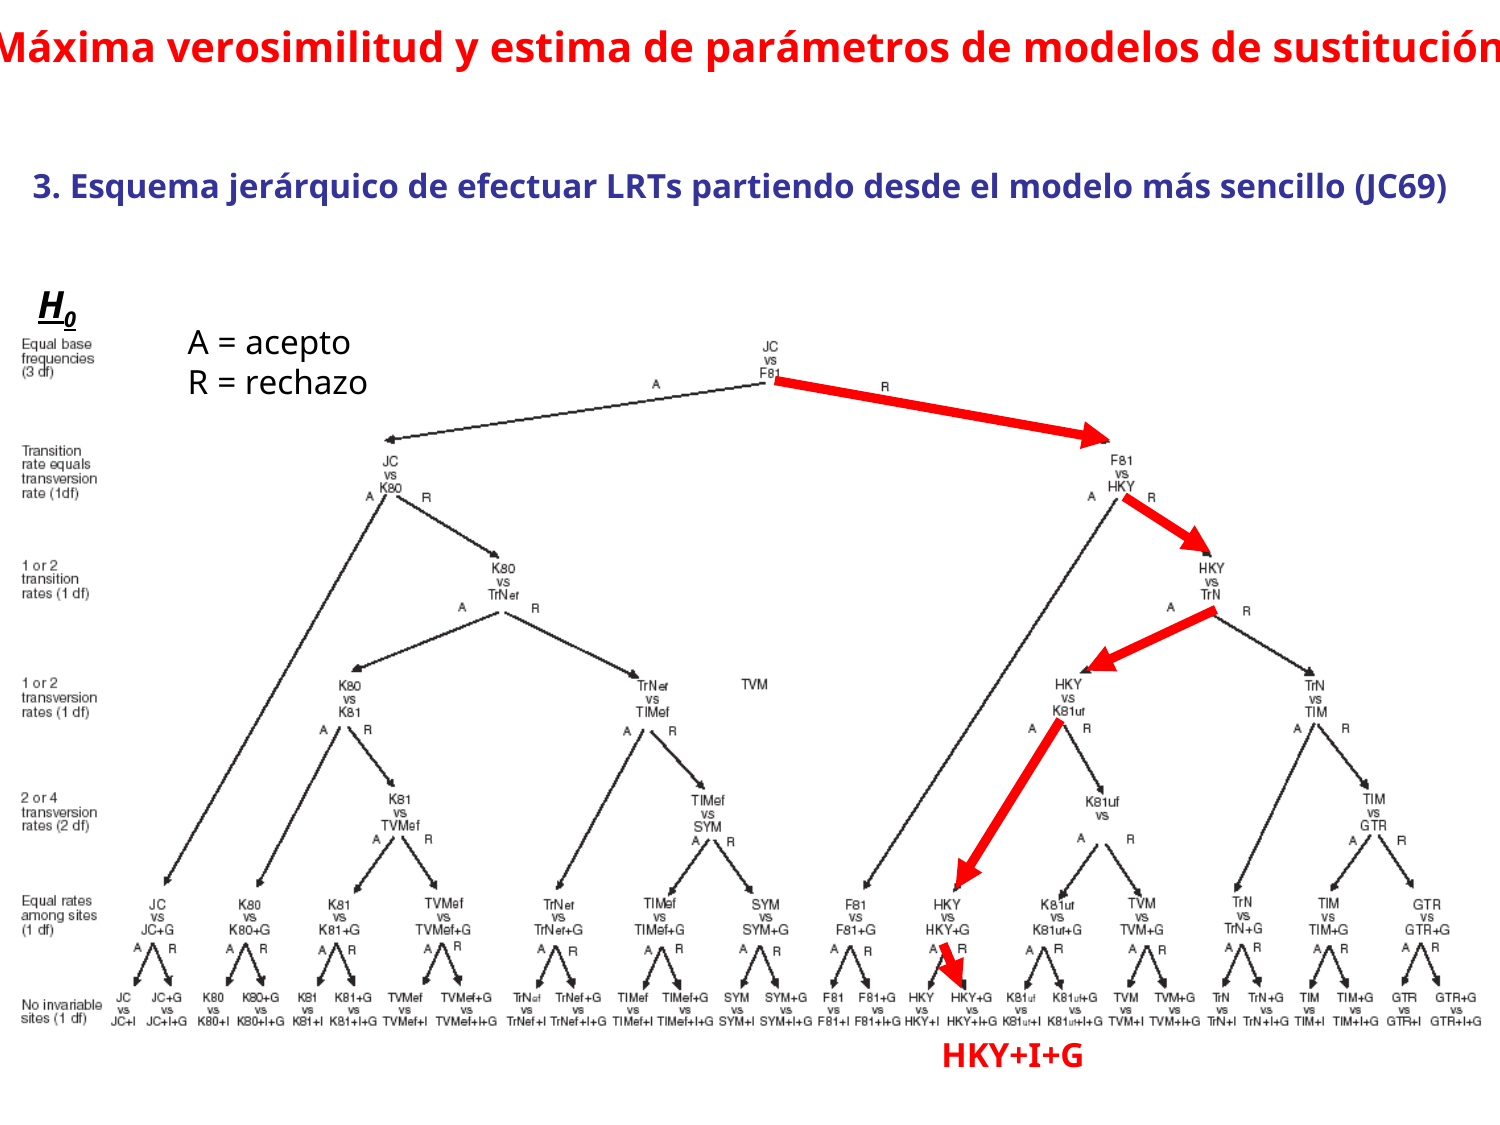

Máxima verosimilitud y estima de parámetros de modelos de sustitución
3. Esquema jerárquico de efectuar LRTs partiendo desde el modelo más sencillo (JC69)
H0
A = acepto
R = rechazo
HKY+I+G